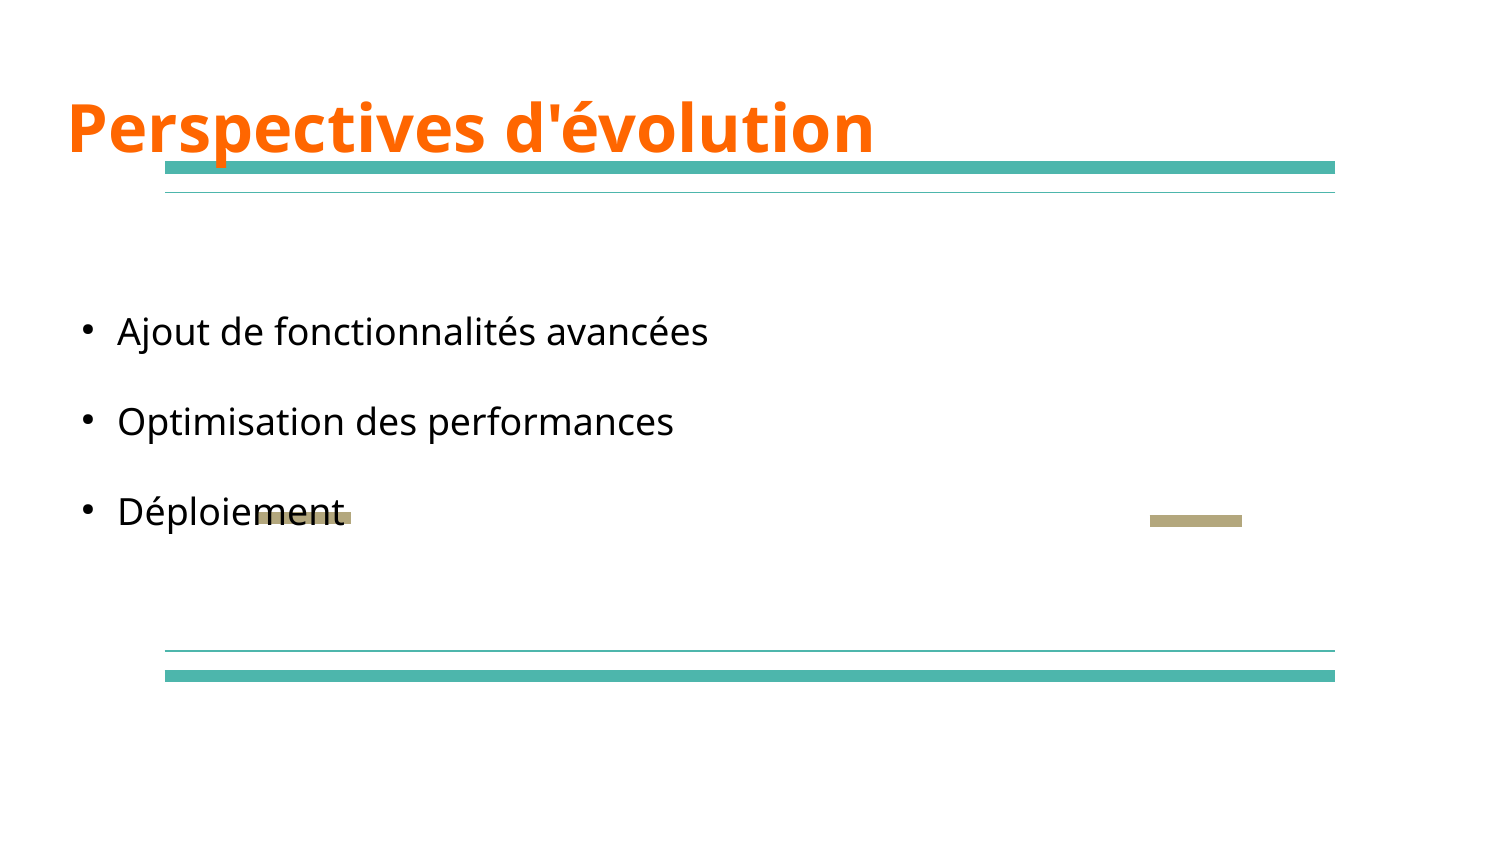

# Perspectives d'évolution
Ajout de fonctionnalités avancées
Optimisation des performances
Déploiement